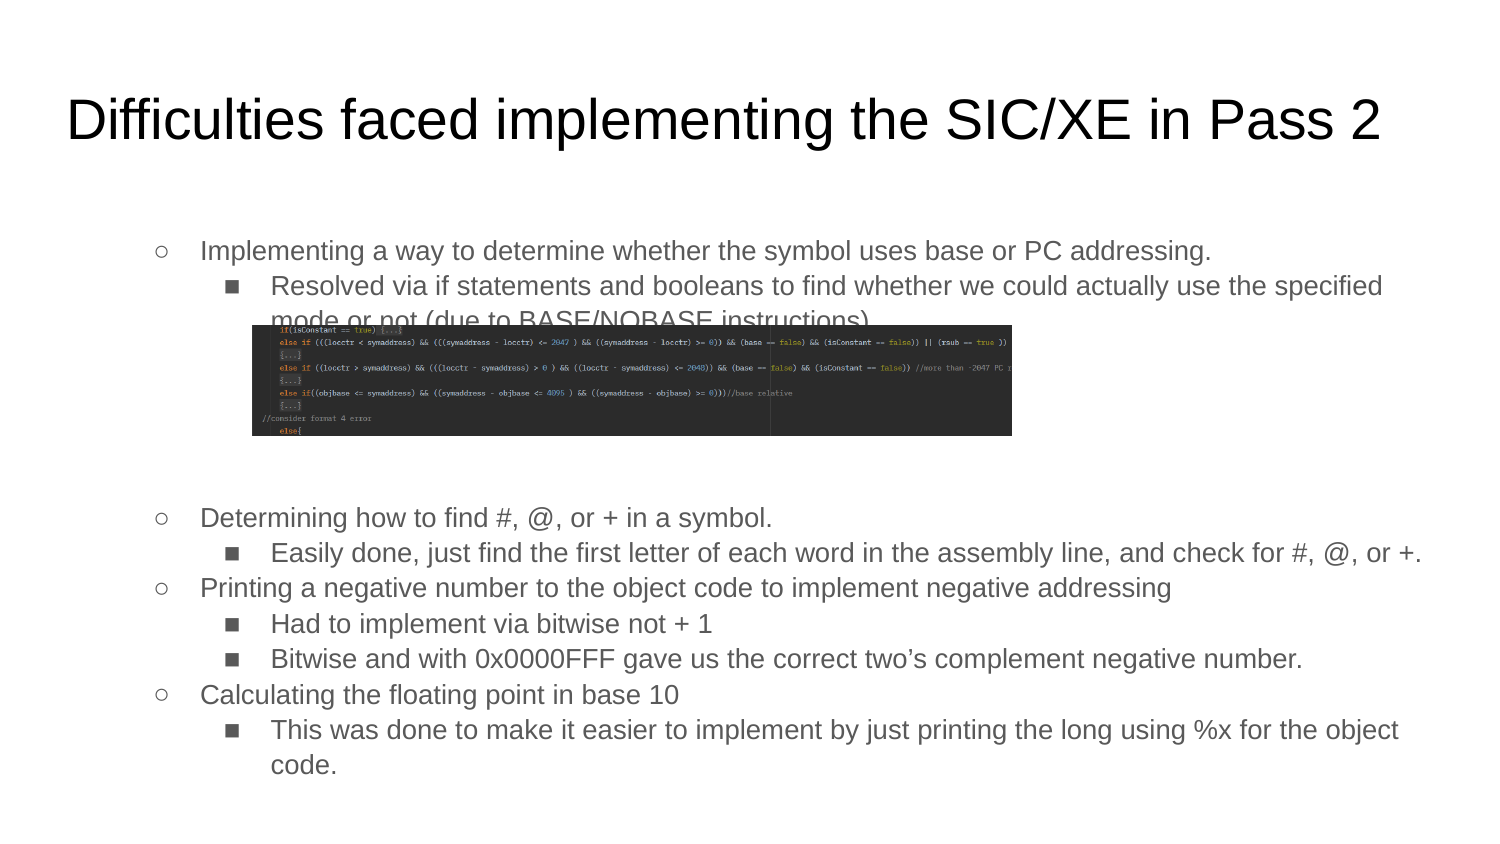

# Difficulties faced implementing the SIC/XE in Pass 2
Implementing a way to determine whether the symbol uses base or PC addressing.
Resolved via if statements and booleans to find whether we could actually use the specified mode or not (due to BASE/NOBASE instructions).
Determining how to find #, @, or + in a symbol.
Easily done, just find the first letter of each word in the assembly line, and check for #, @, or +.
Printing a negative number to the object code to implement negative addressing
Had to implement via bitwise not + 1
Bitwise and with 0x0000FFF gave us the correct two’s complement negative number.
Calculating the floating point in base 10
This was done to make it easier to implement by just printing the long using %x for the object code.